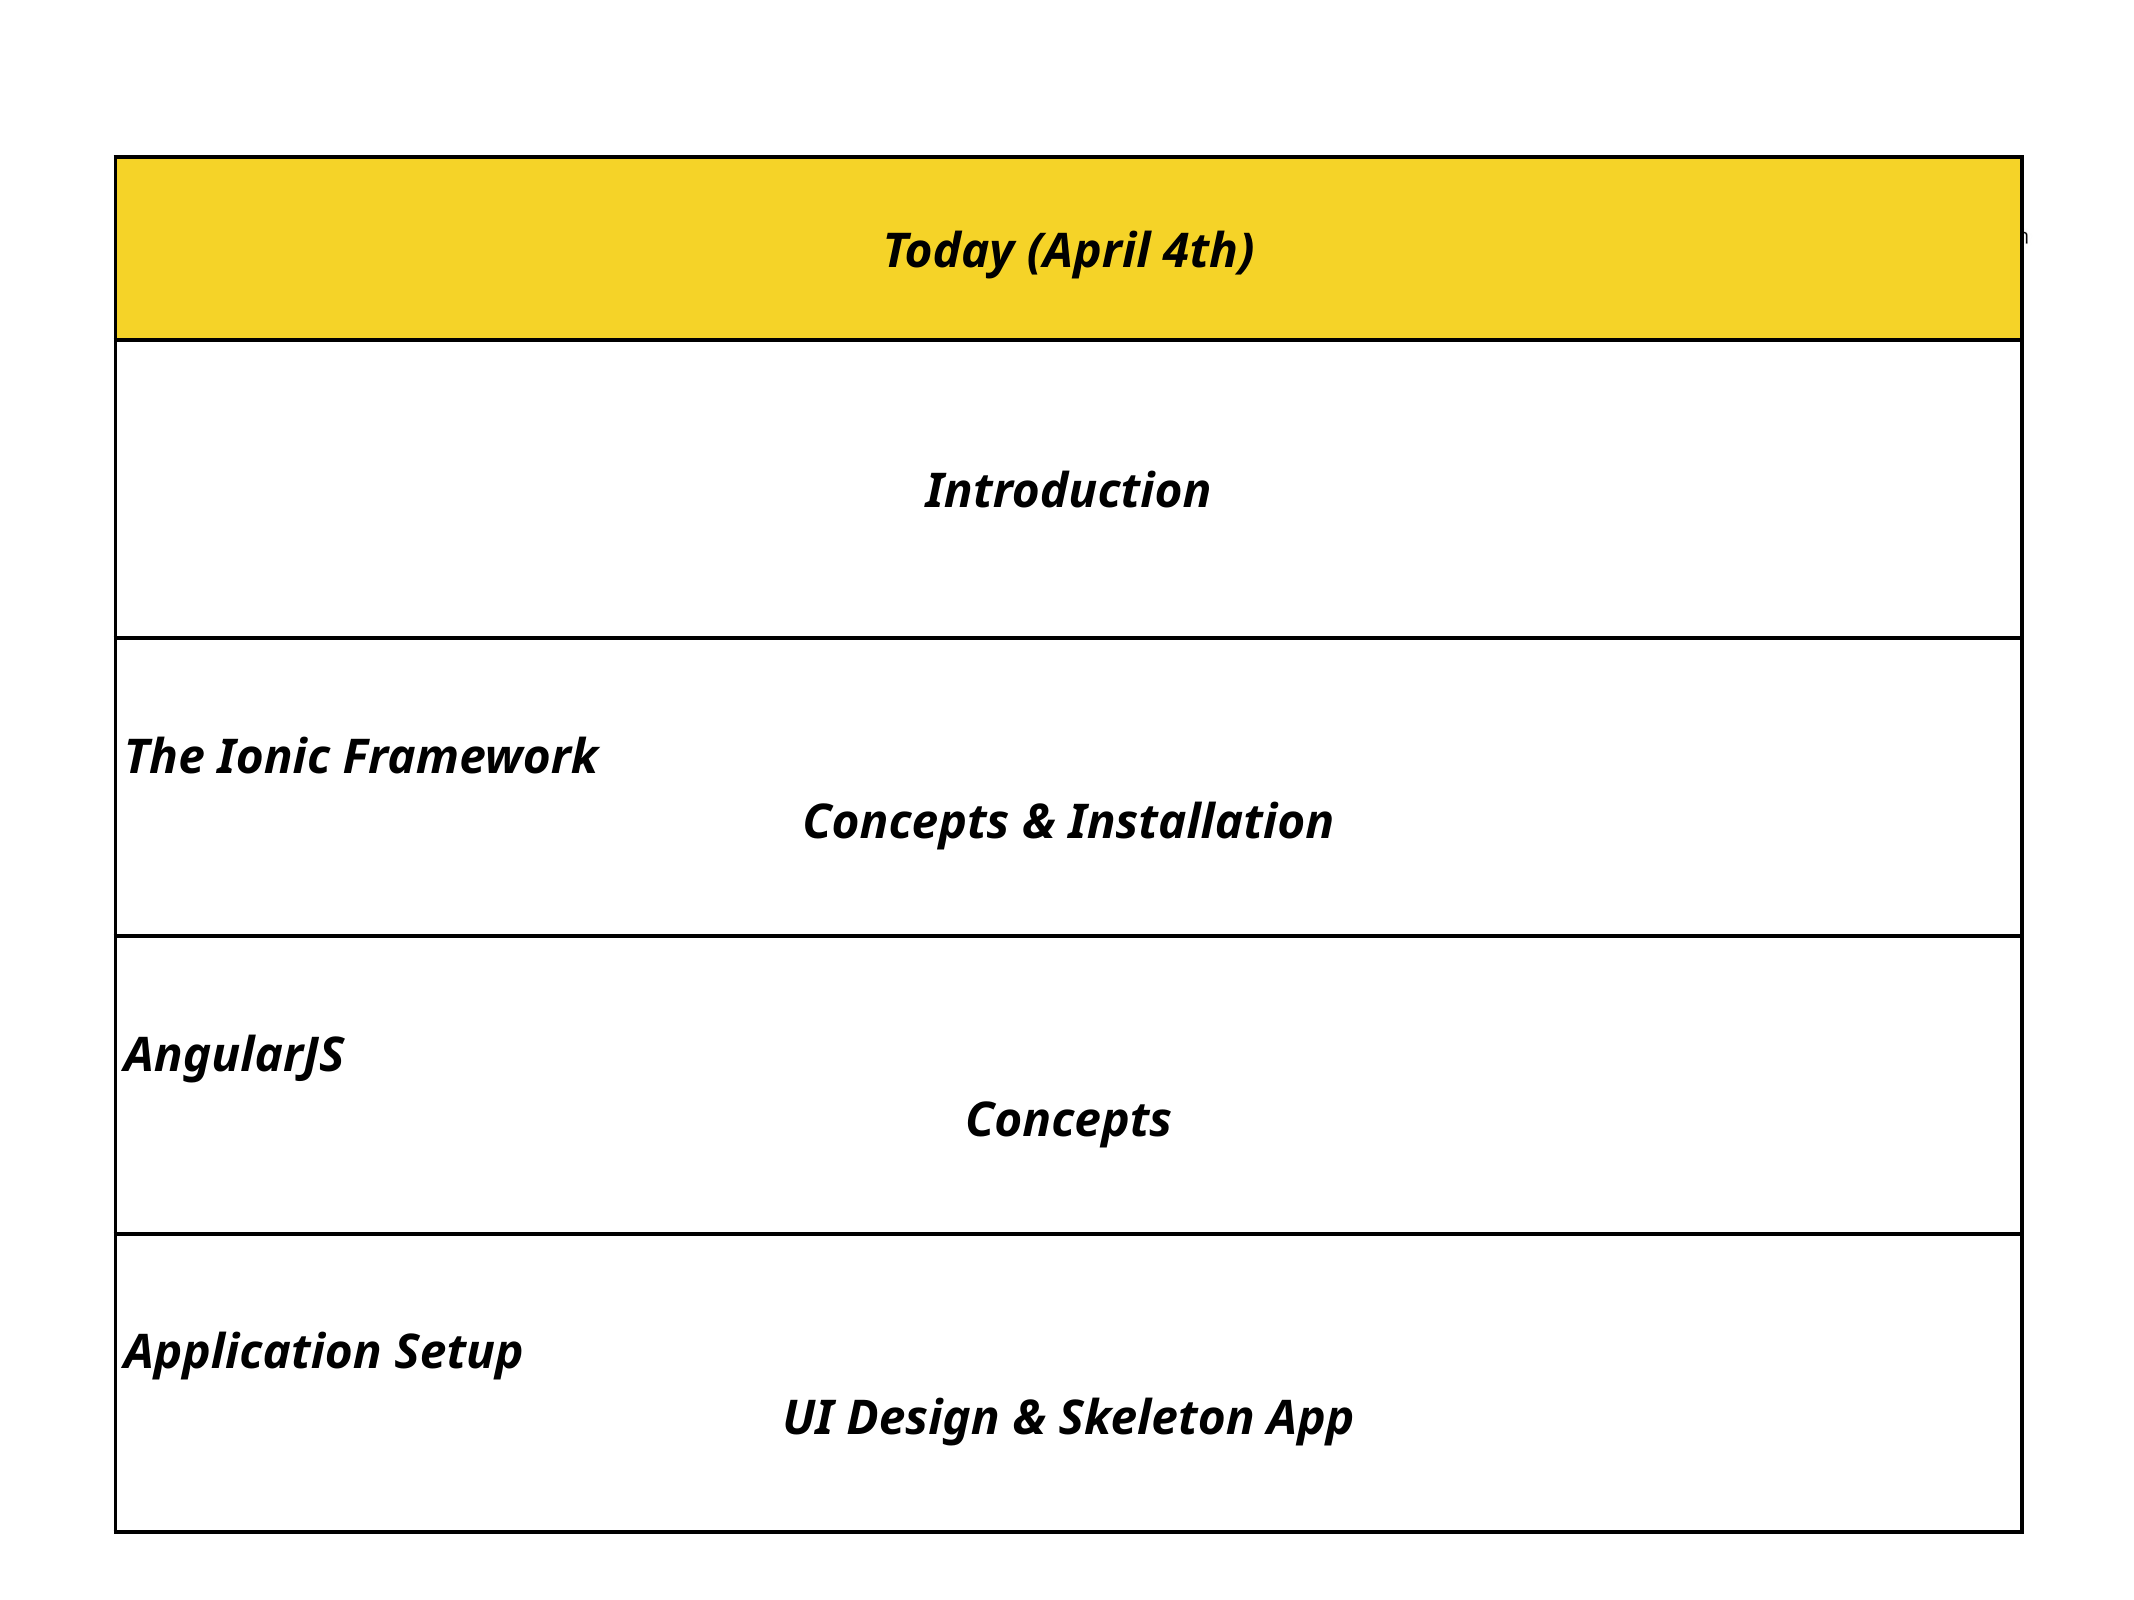

| Today (April 4th) |
| --- |
| Introduction |
| The Ionic Framework Concepts & Installation |
| AngularJS Concepts |
| Application Setup UI Design & Skeleton App |